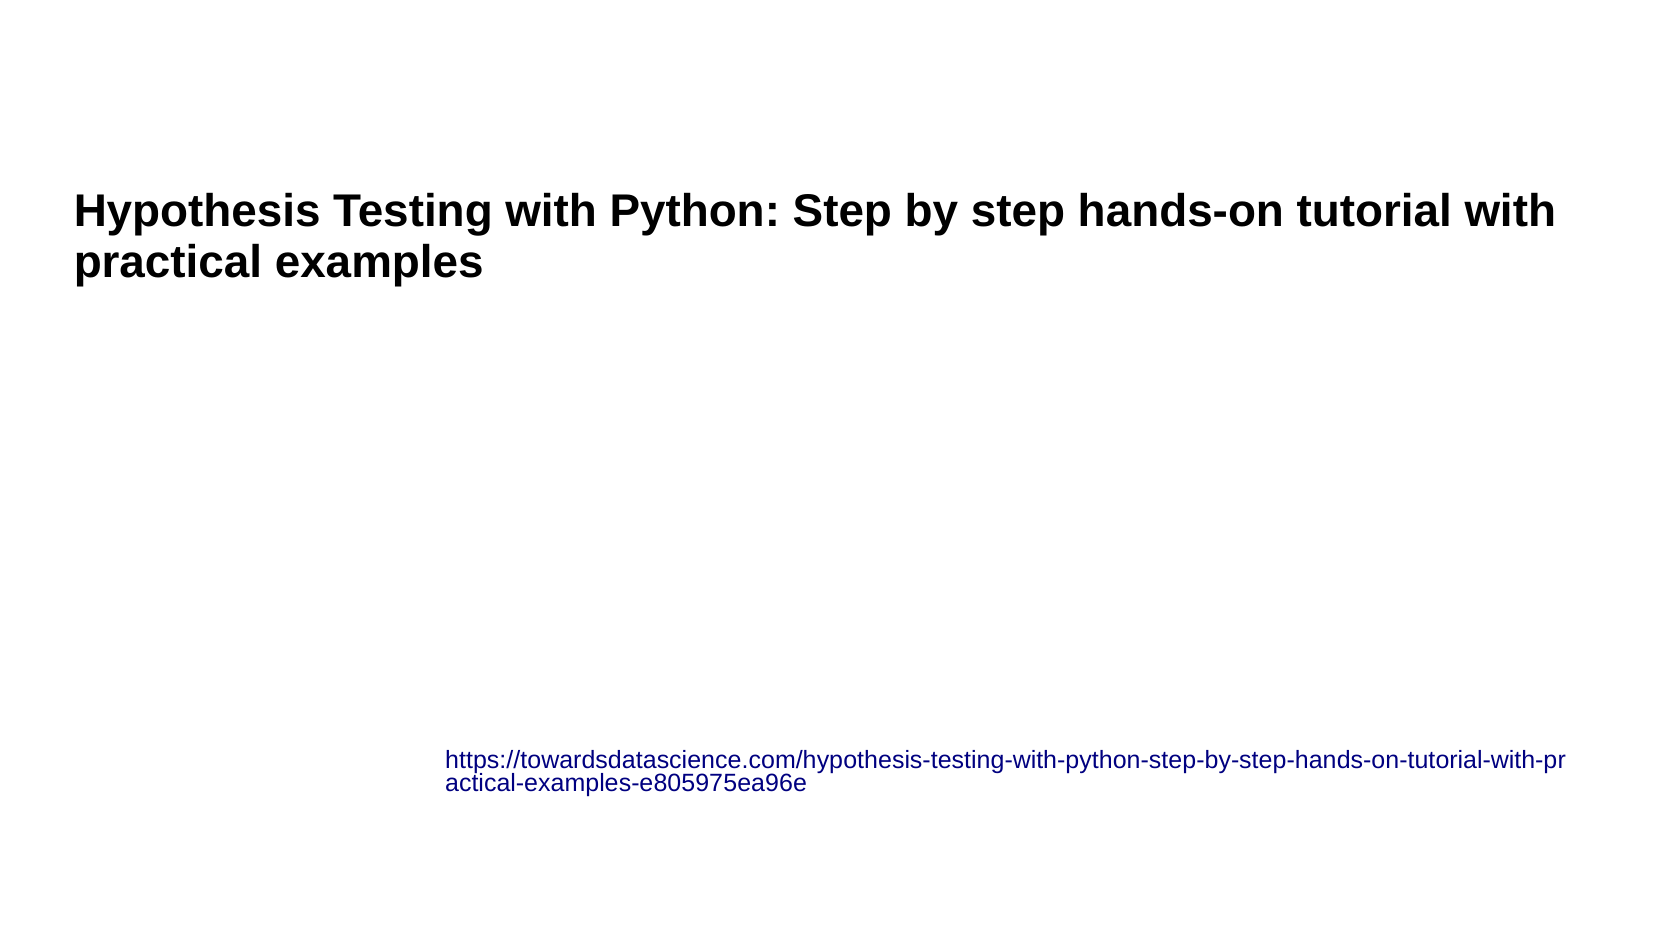

Hypothesis Testing with Python: Step by step hands-on tutorial with practical examples
https://towardsdatascience.com/hypothesis-testing-with-python-step-by-step-hands-on-tutorial-with-practical-examples-e805975ea96e